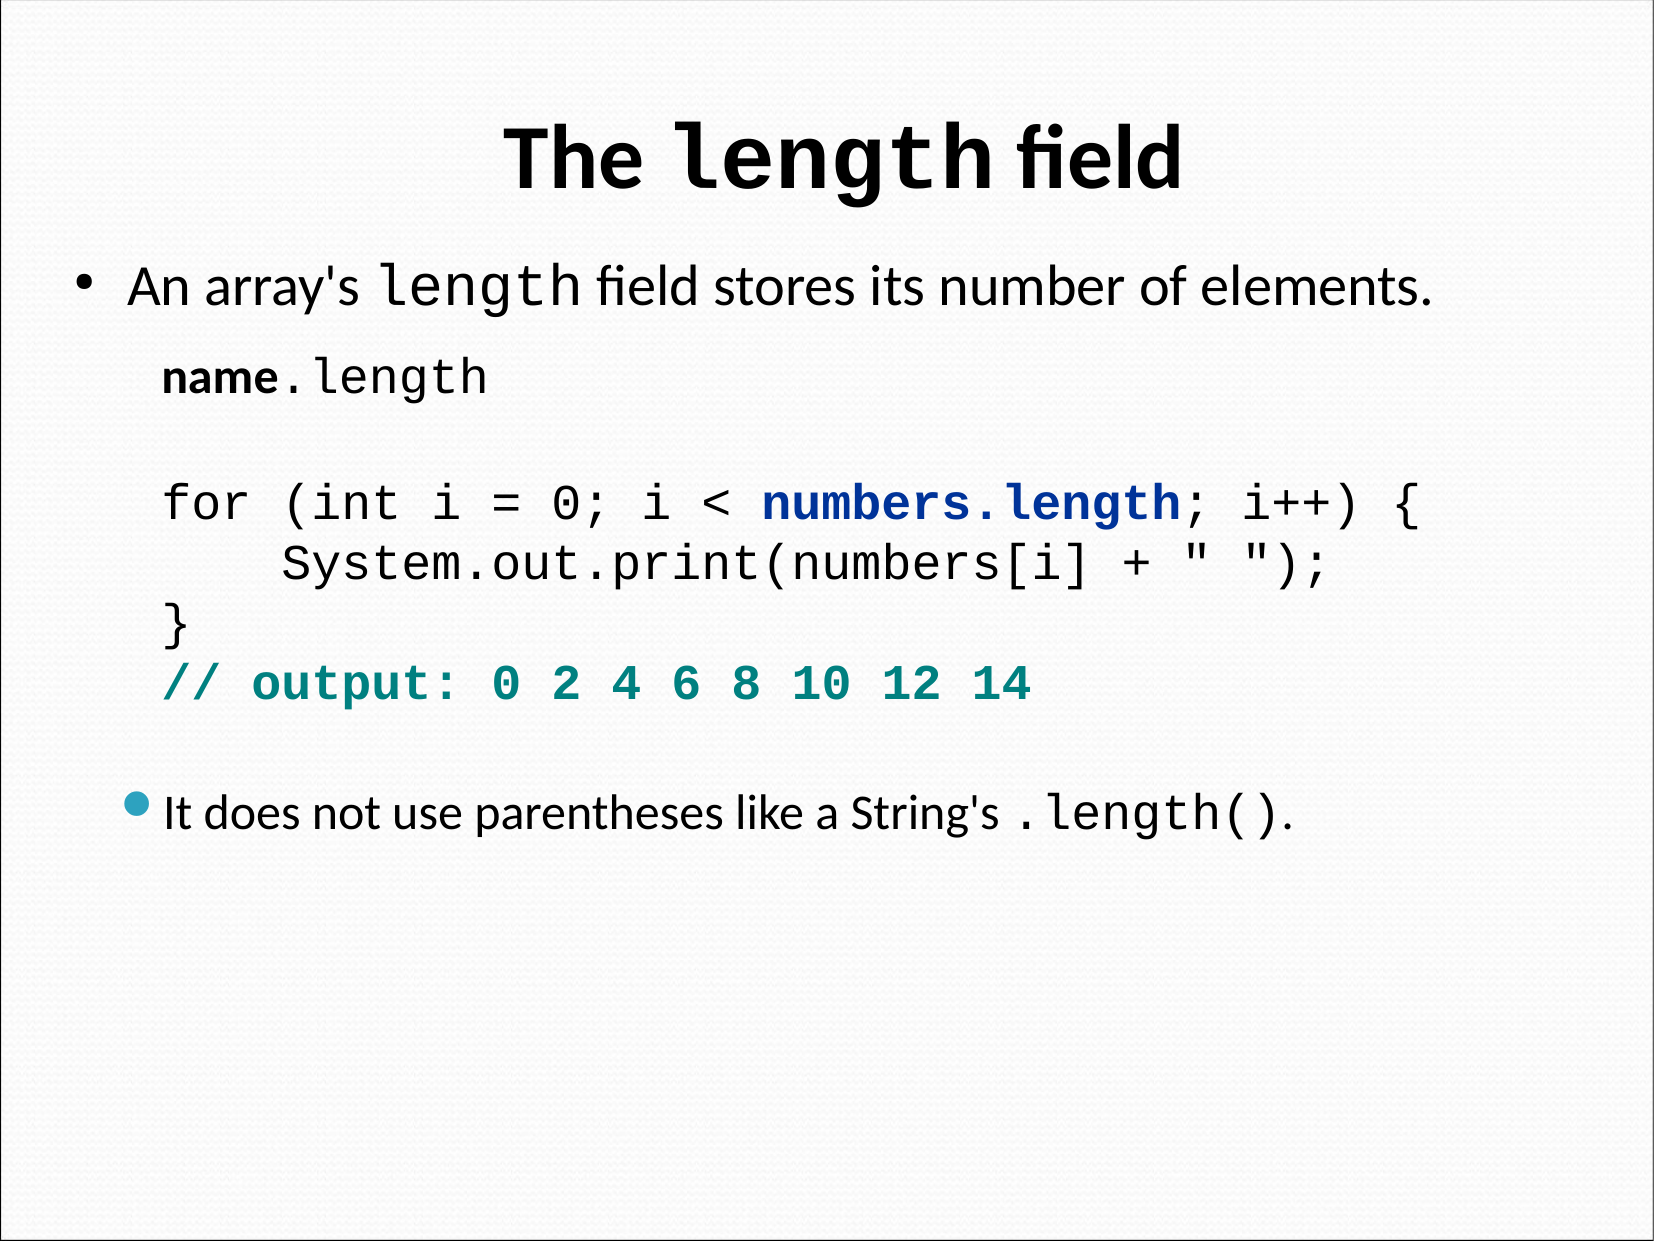

# The length field
An array's length field stores its number of elements.
	name.length
	for (int i = 0; i < numbers.length; i++) {
	 System.out.print(numbers[i] + " ");
	}
	// output: 0 2 4 6 8 10 12 14
It does not use parentheses like a String's .length().